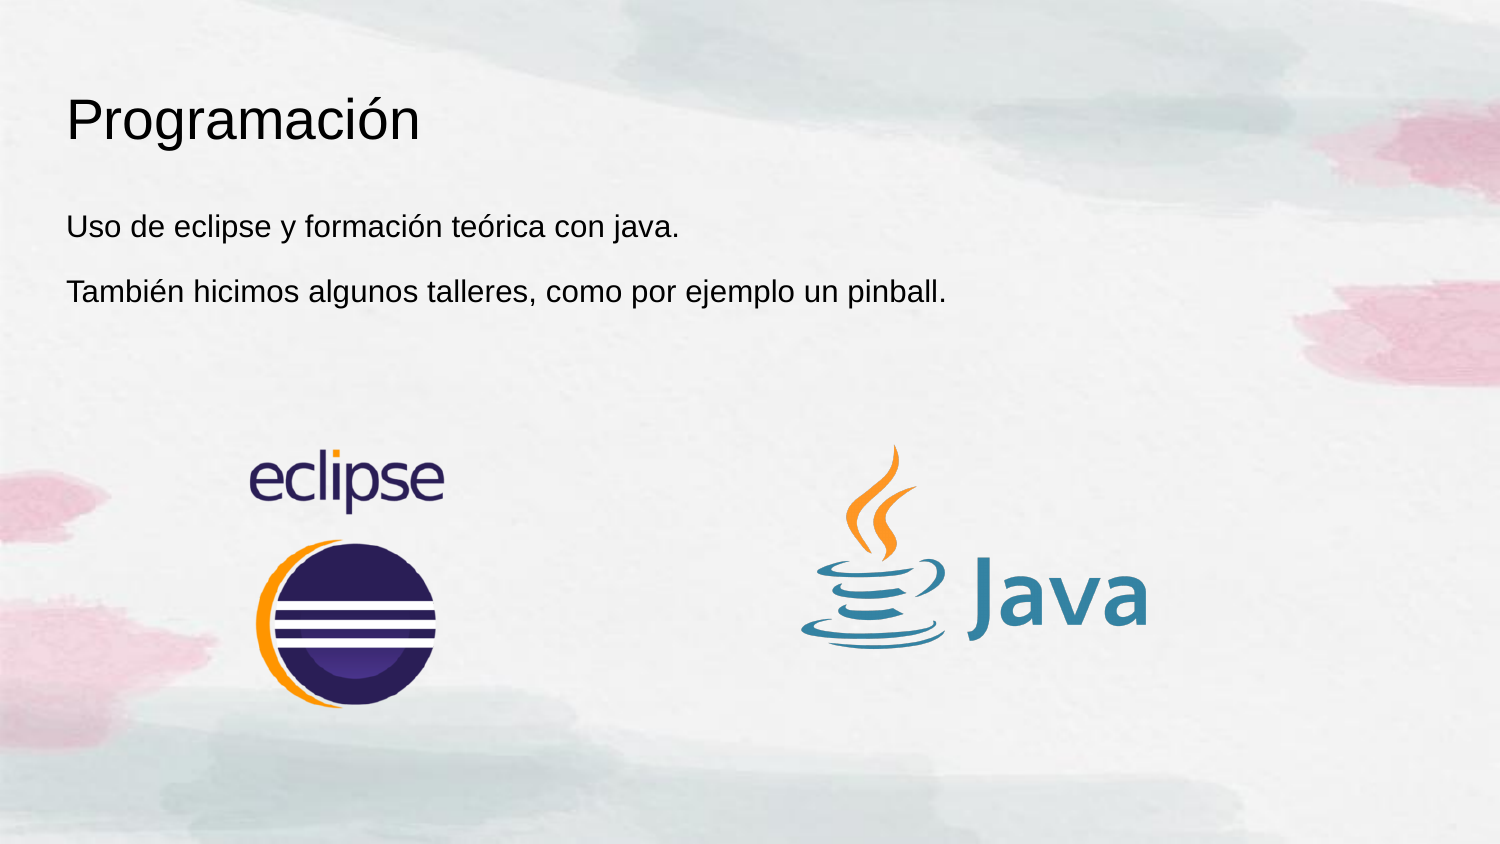

# Programación
Uso de eclipse y formación teórica con java.
También hicimos algunos talleres, como por ejemplo un pinball.